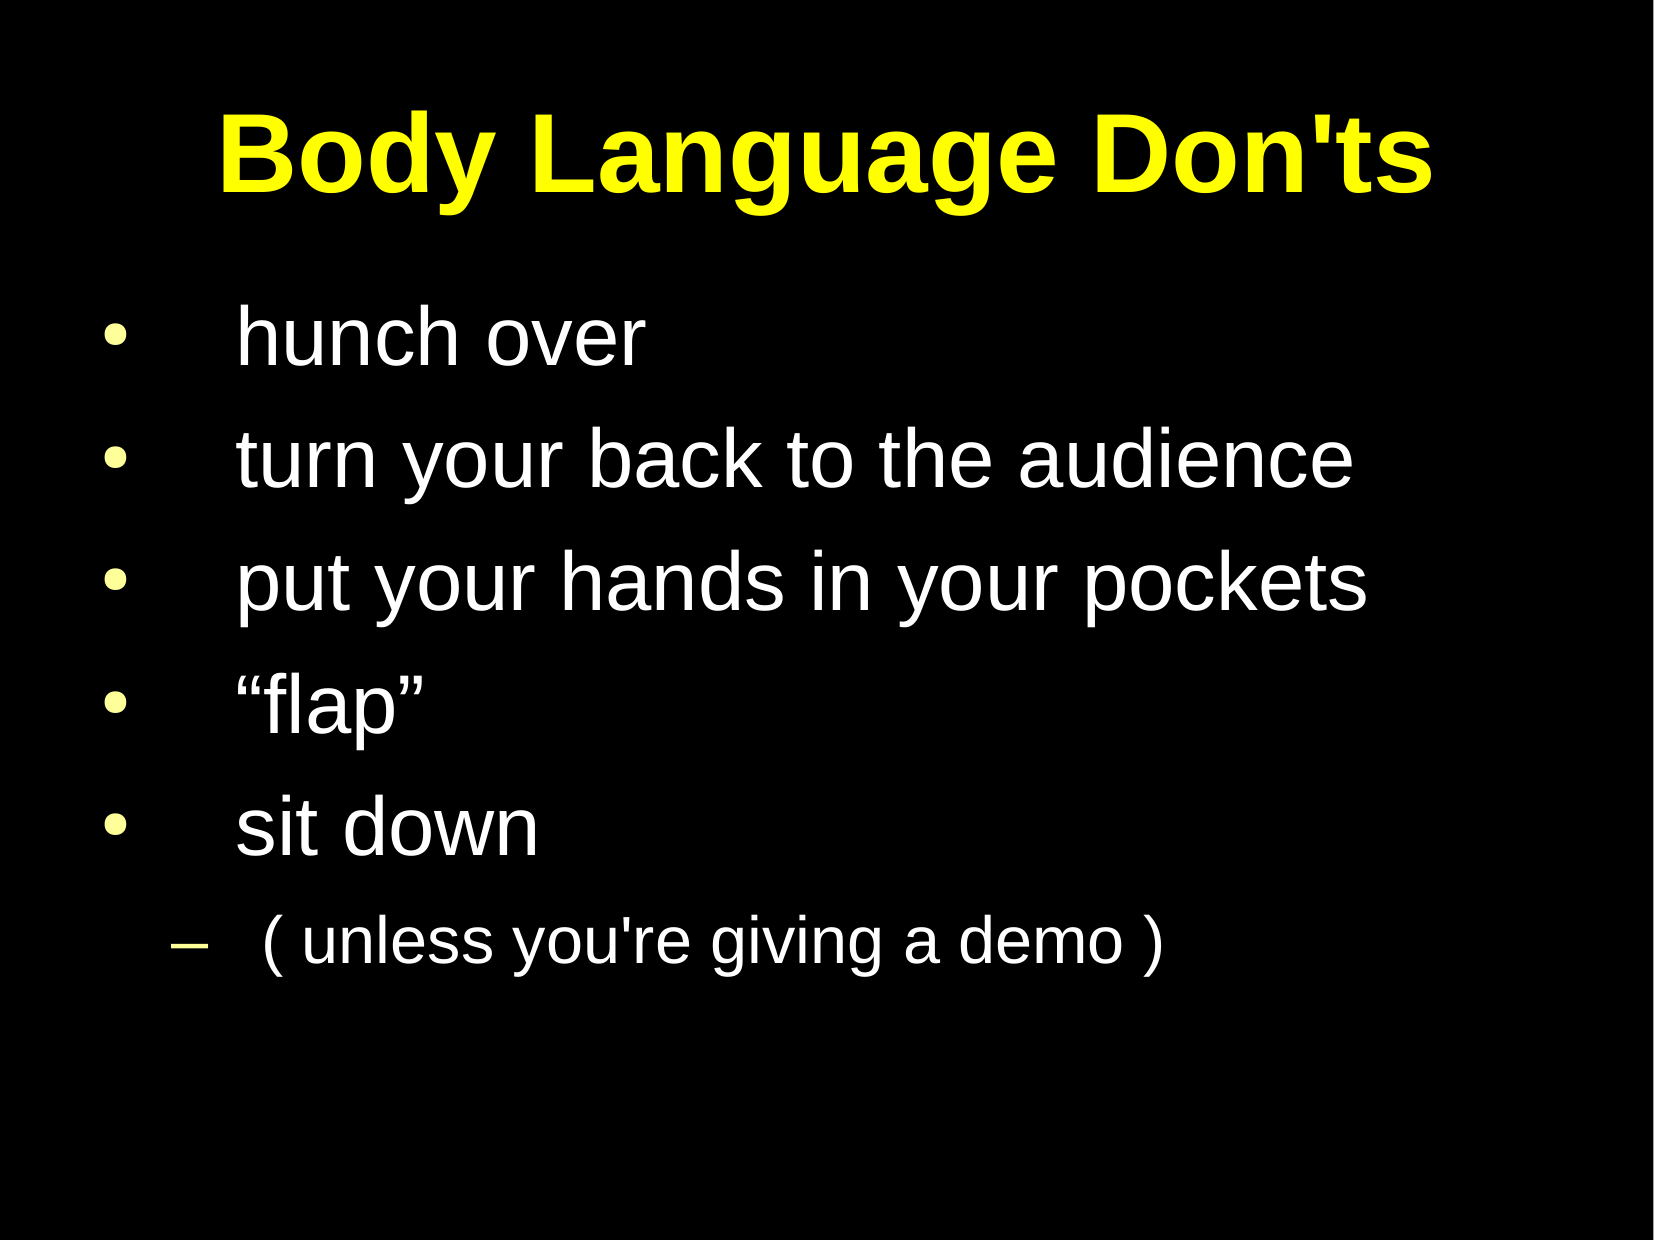

# Body Language Don'ts
hunch over
turn your back to the audience
put your hands in your pockets
“flap”
sit down
( unless you're giving a demo )